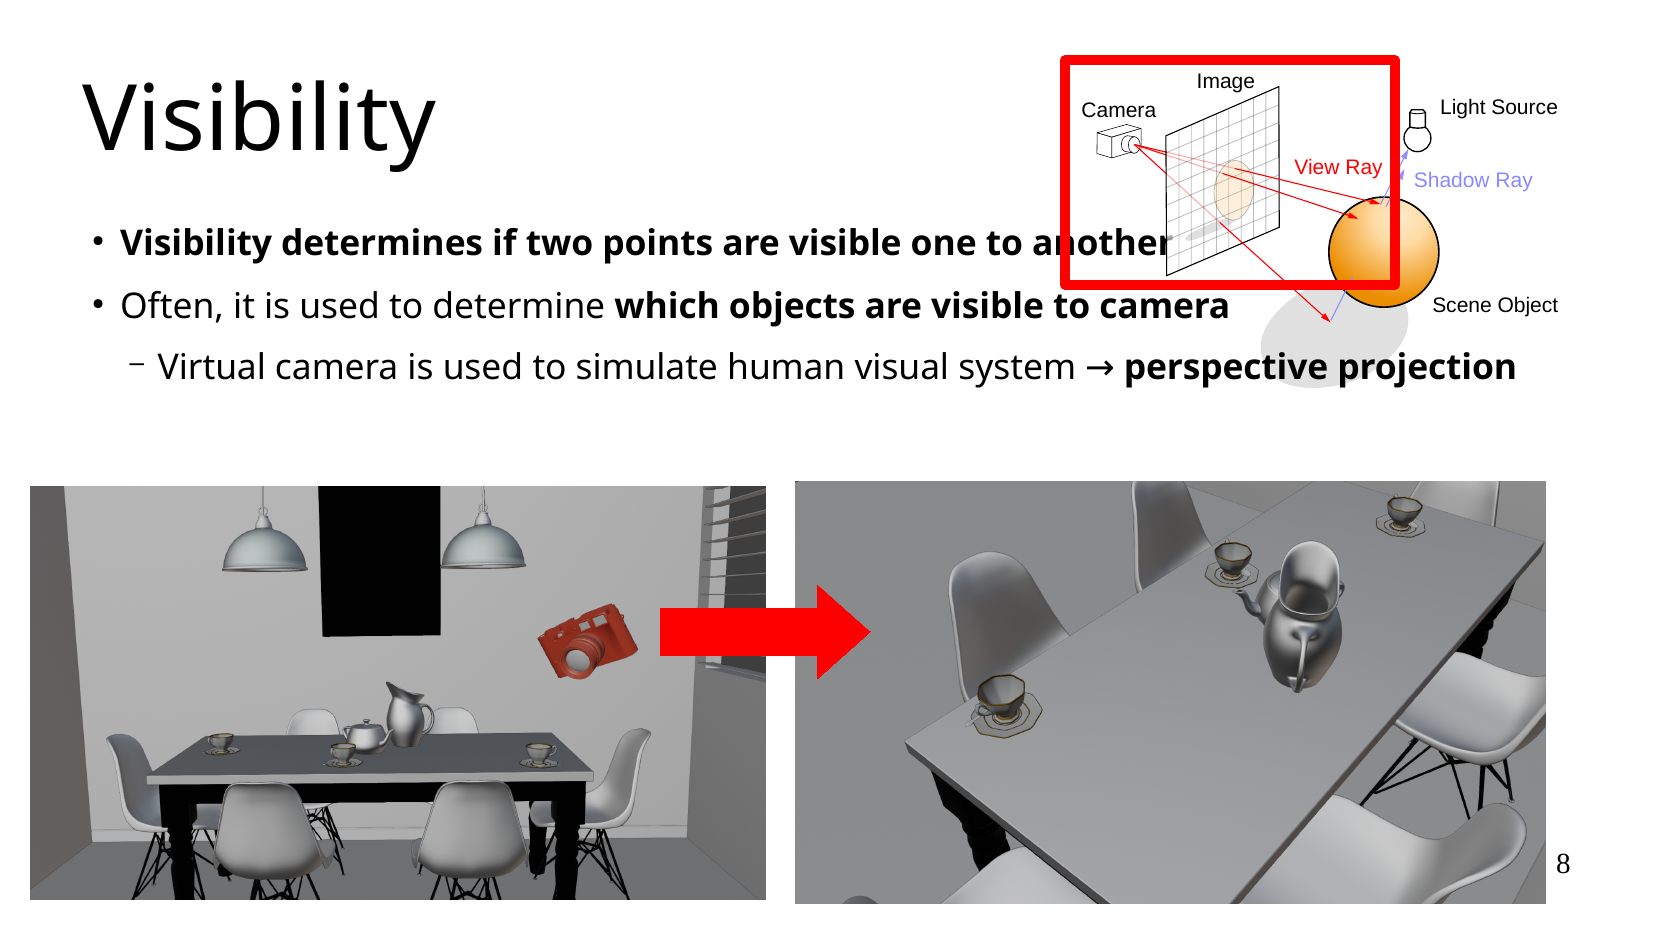

# Visibility
Visibility determines if two points are visible one to another
Often, it is used to determine which objects are visible to camera
Virtual camera is used to simulate human visual system → perspective projection
8